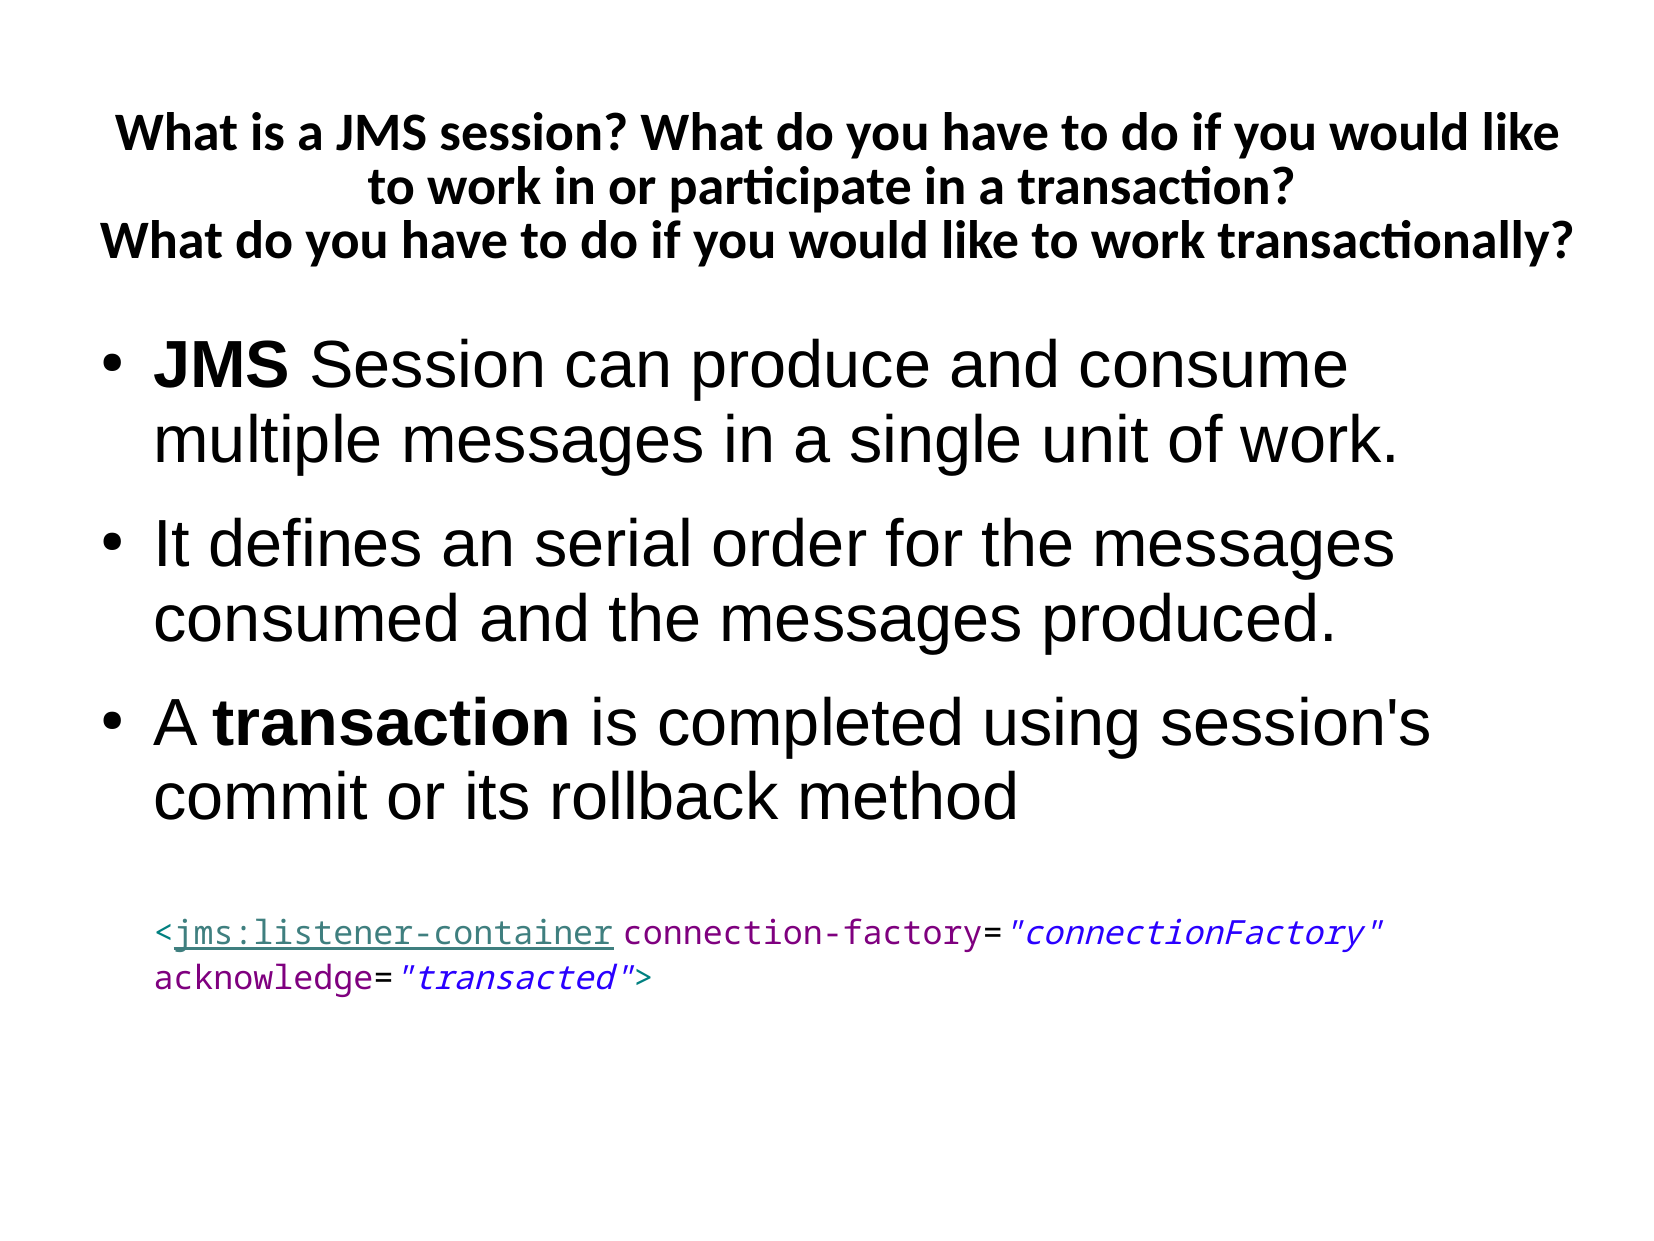

# What is a JMS session? What do you have to do if you would like to work in or participate in a transaction? What do you have to do if you would like to work transactionally?
JMS Session can produce and consume multiple messages in a single unit of work.
It defines an serial order for the messages consumed and the messages produced.
A transaction is completed using session's commit or its rollback method
<jms:listener-container connection-factory="connectionFactory" acknowledge="transacted">